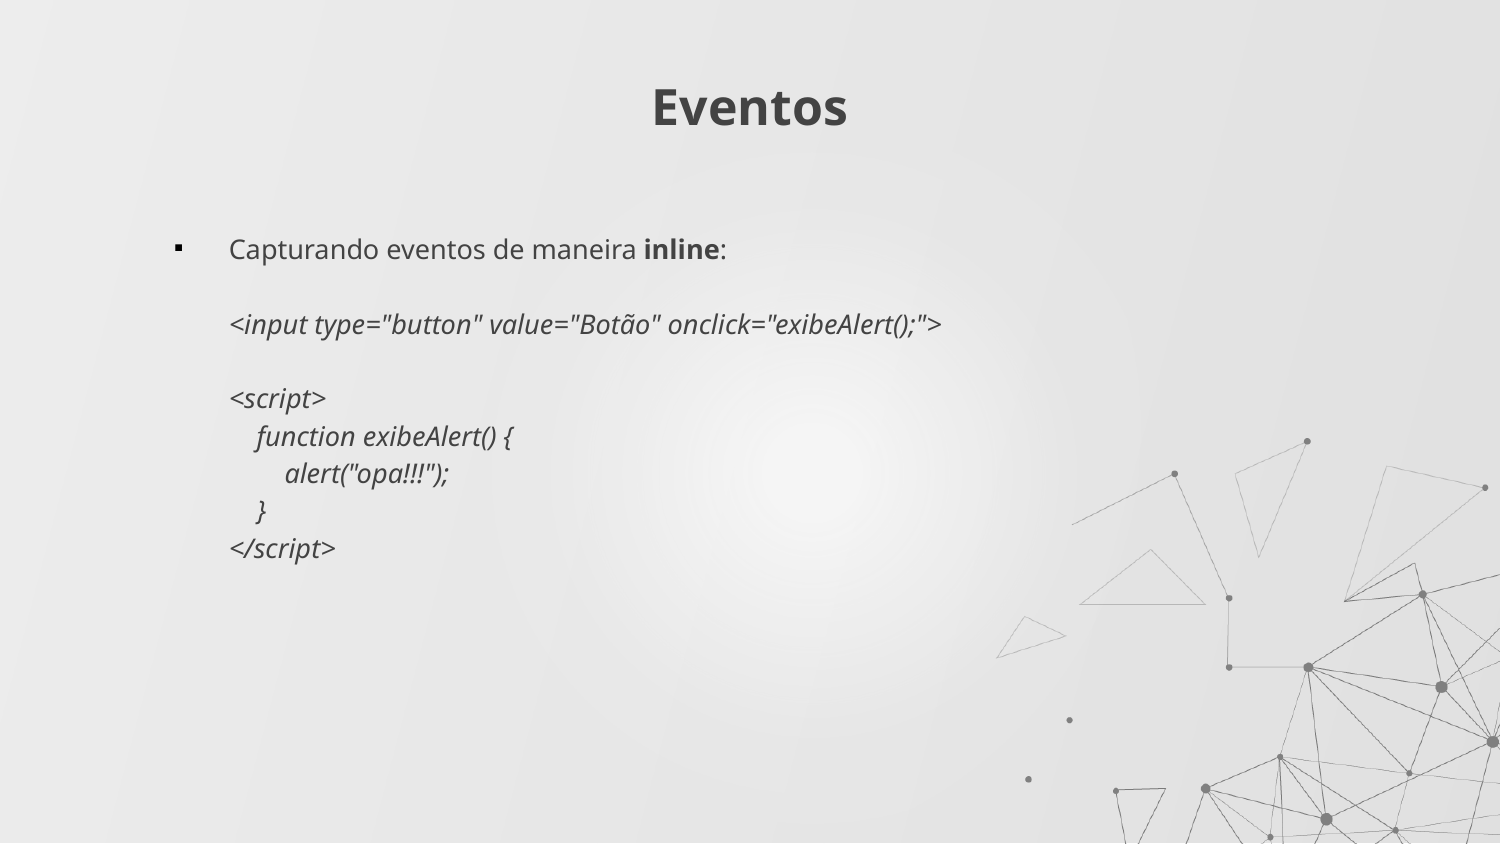

Eventos
# Capturando eventos de maneira inline:
<input type="button" value="Botão" onclick="exibeAlert();">
<script>
 function exibeAlert() {
 alert("opa!!!");
 }
</script>